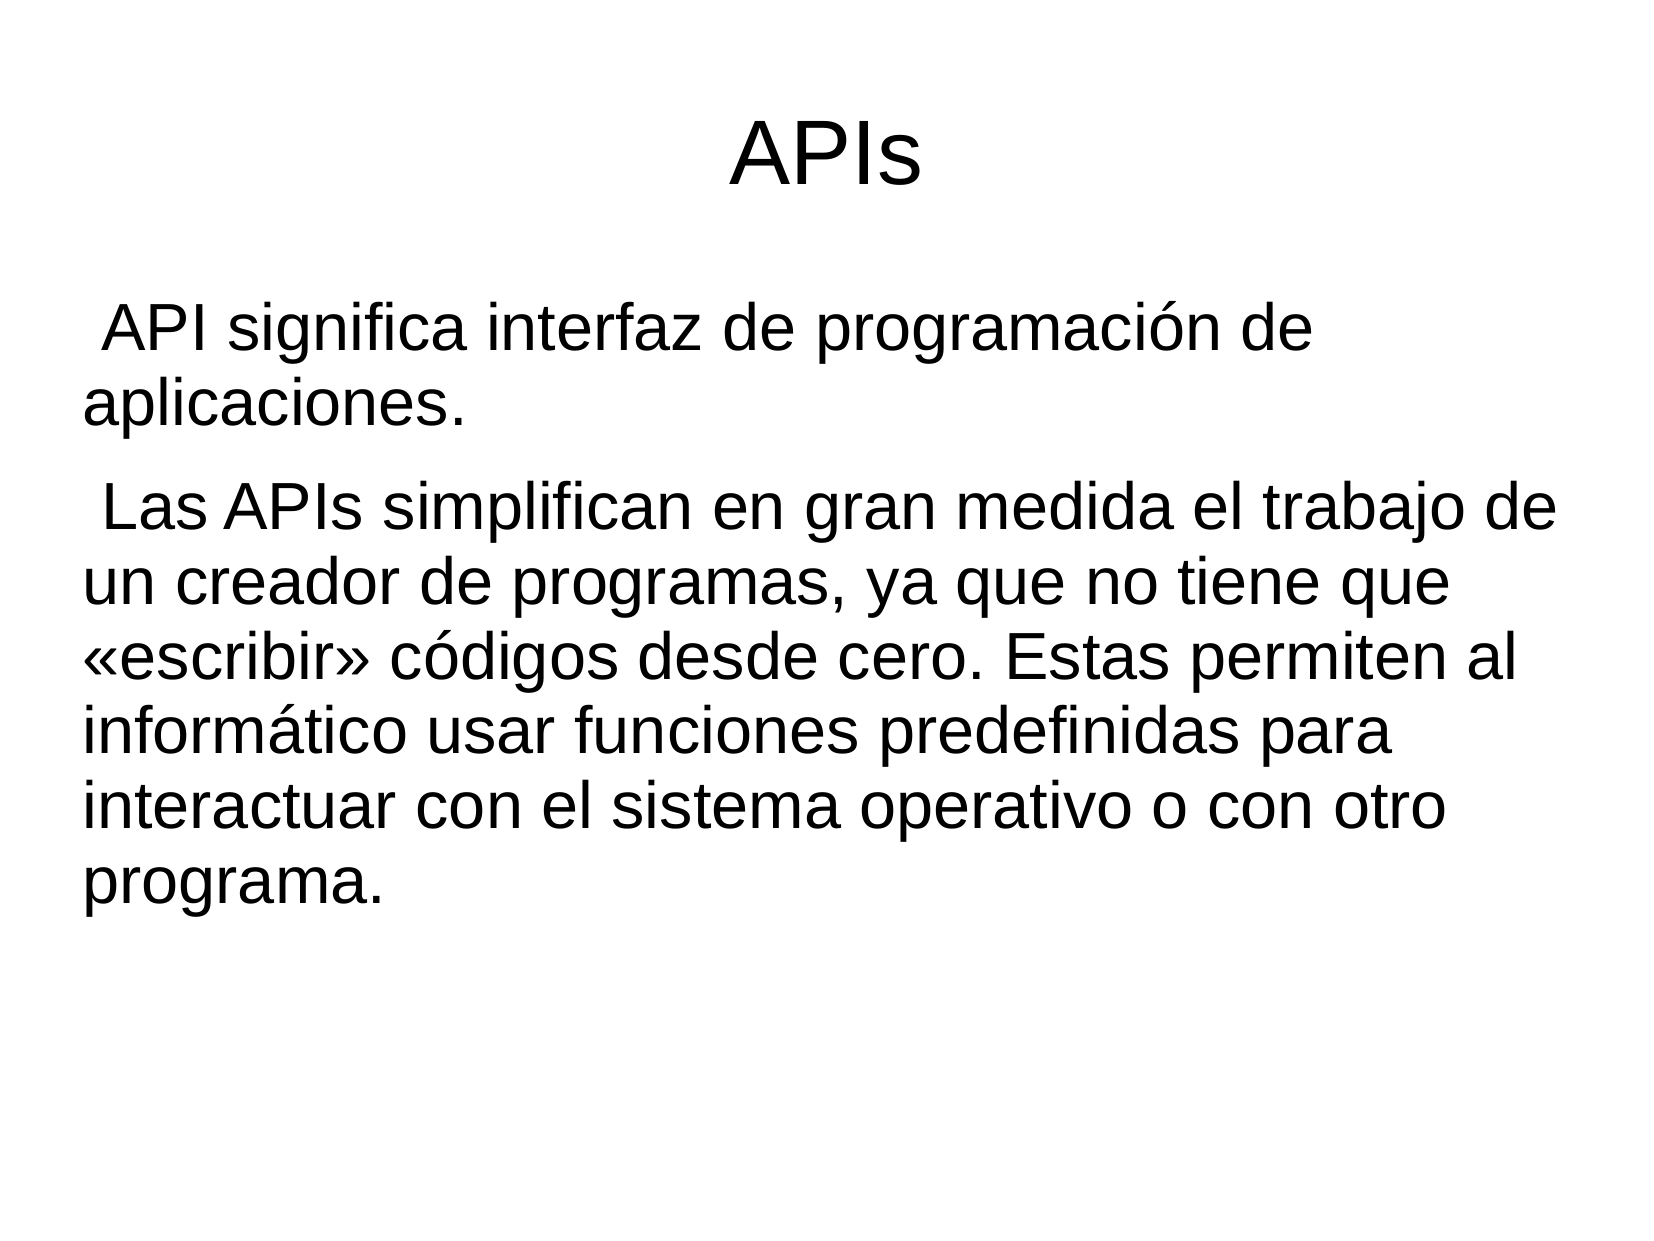

# APIs
 API significa interfaz de programación de aplicaciones.
 Las APIs simplifican en gran medida el trabajo de un creador de programas, ya que no tiene que «escribir» códigos desde cero. Estas permiten al informático usar funciones predefinidas para interactuar con el sistema operativo o con otro programa.